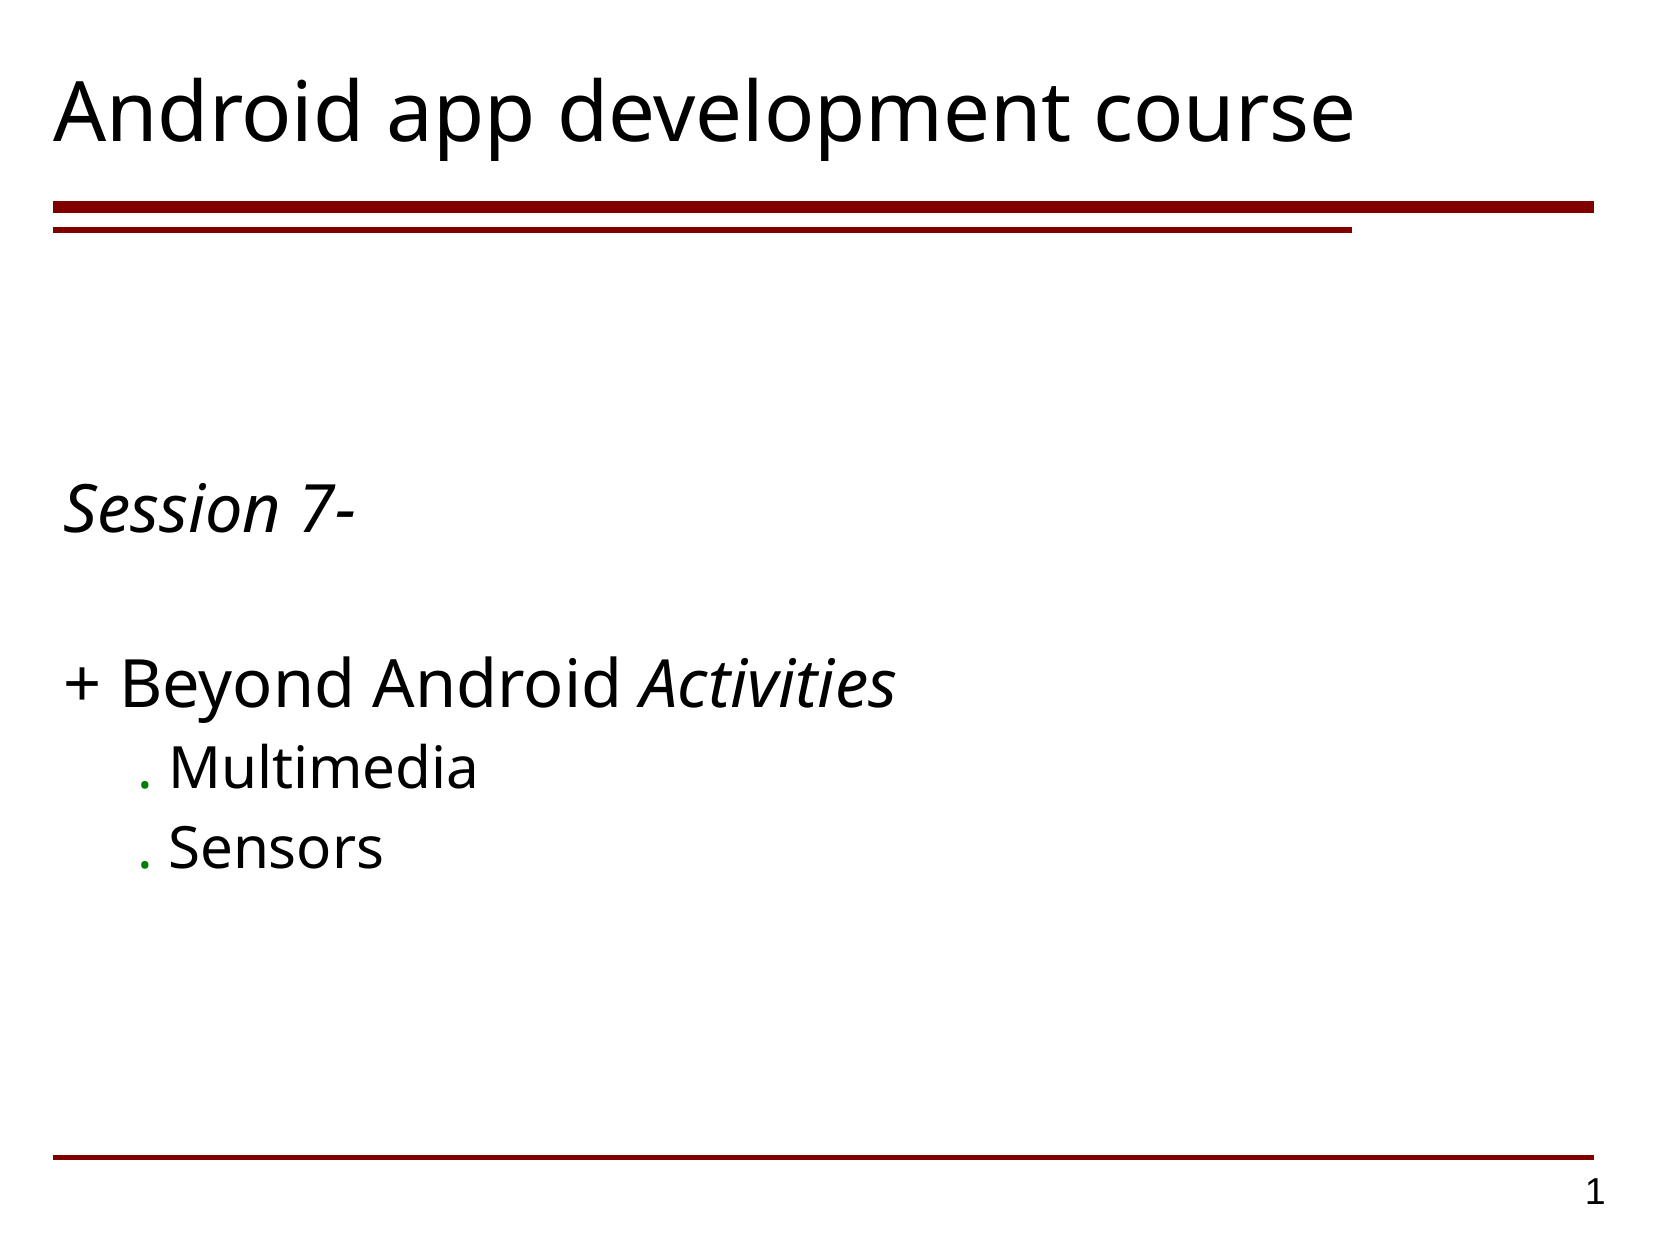

# Android app development course
Session 7-
+ Beyond Android Activities
	. Multimedia
	. Sensors